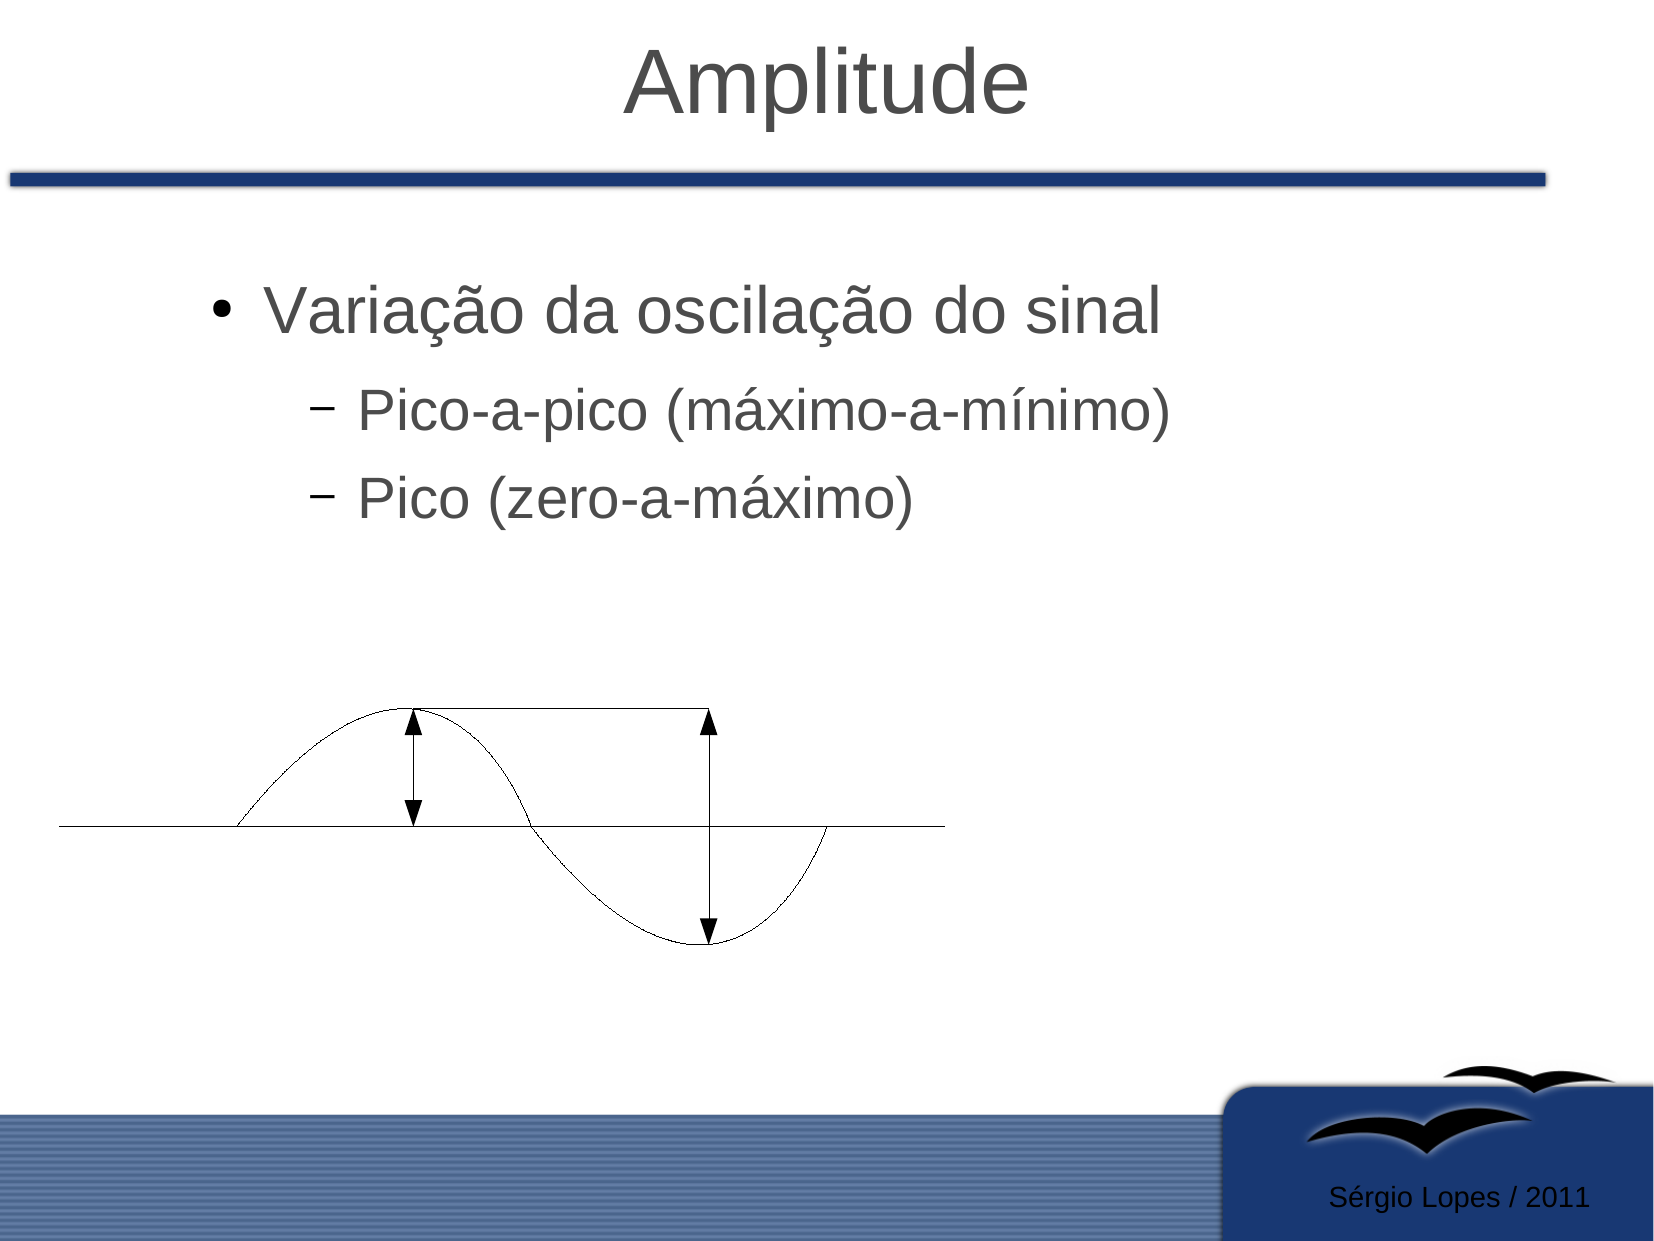

# Amplitude
Variação da oscilação do sinal
Pico-a-pico (máximo-a-mínimo)
Pico (zero-a-máximo)
Sérgio Lopes / 2011